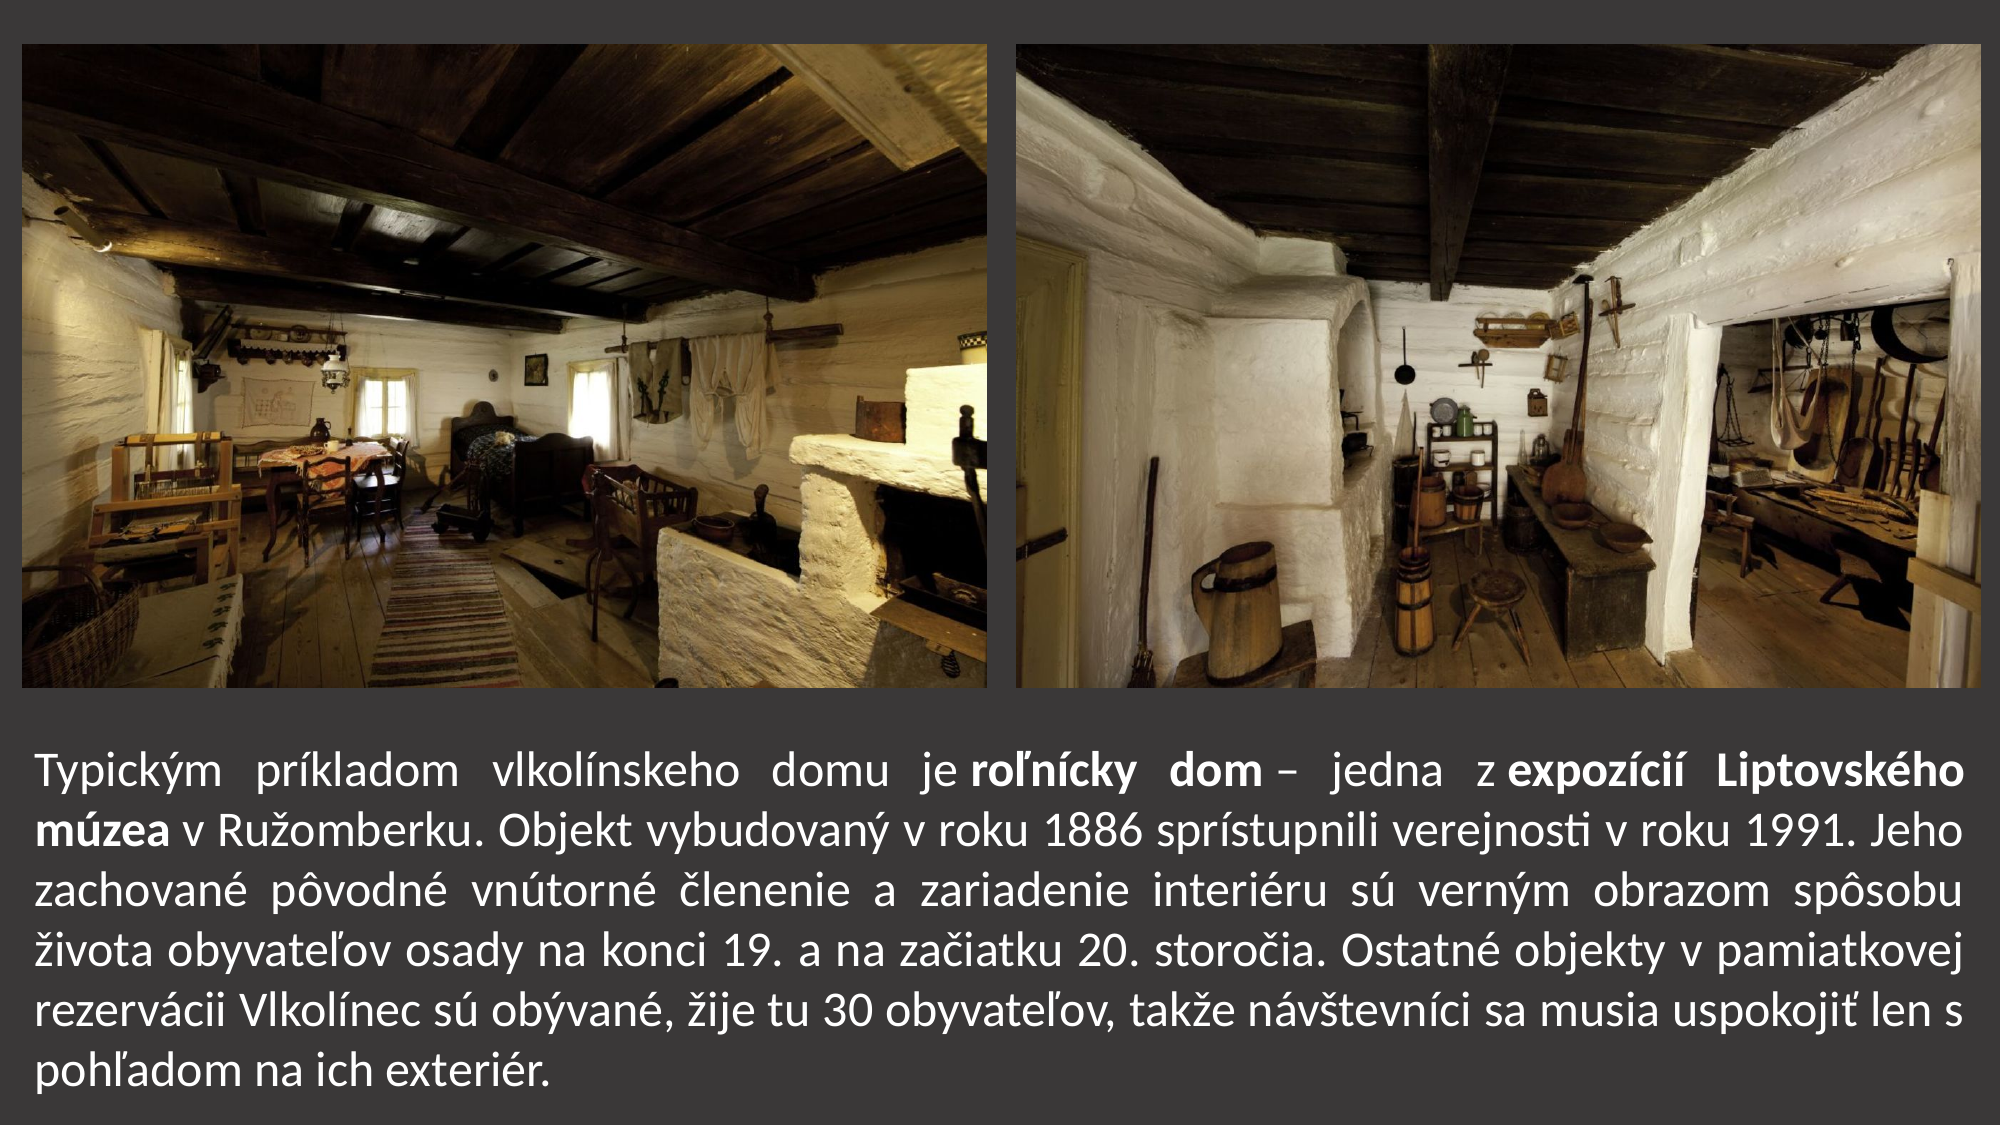

Typickým príkladom vlkolínskeho domu je roľnícky dom – jedna z expozícií Liptovského múzea v Ružomberku. Objekt vybudovaný v roku 1886 sprístupnili verejnosti v roku 1991. Jeho zachované pôvodné vnútorné členenie a zariadenie interiéru sú verným obrazom spôsobu života obyvateľov osady na konci 19. a na začiatku 20. storočia. Ostatné objekty v pamiatkovej rezervácii Vlkolínec sú obývané, žije tu 30 obyvateľov, takže návštevníci sa musia uspokojiť len s pohľadom na ich exteriér.